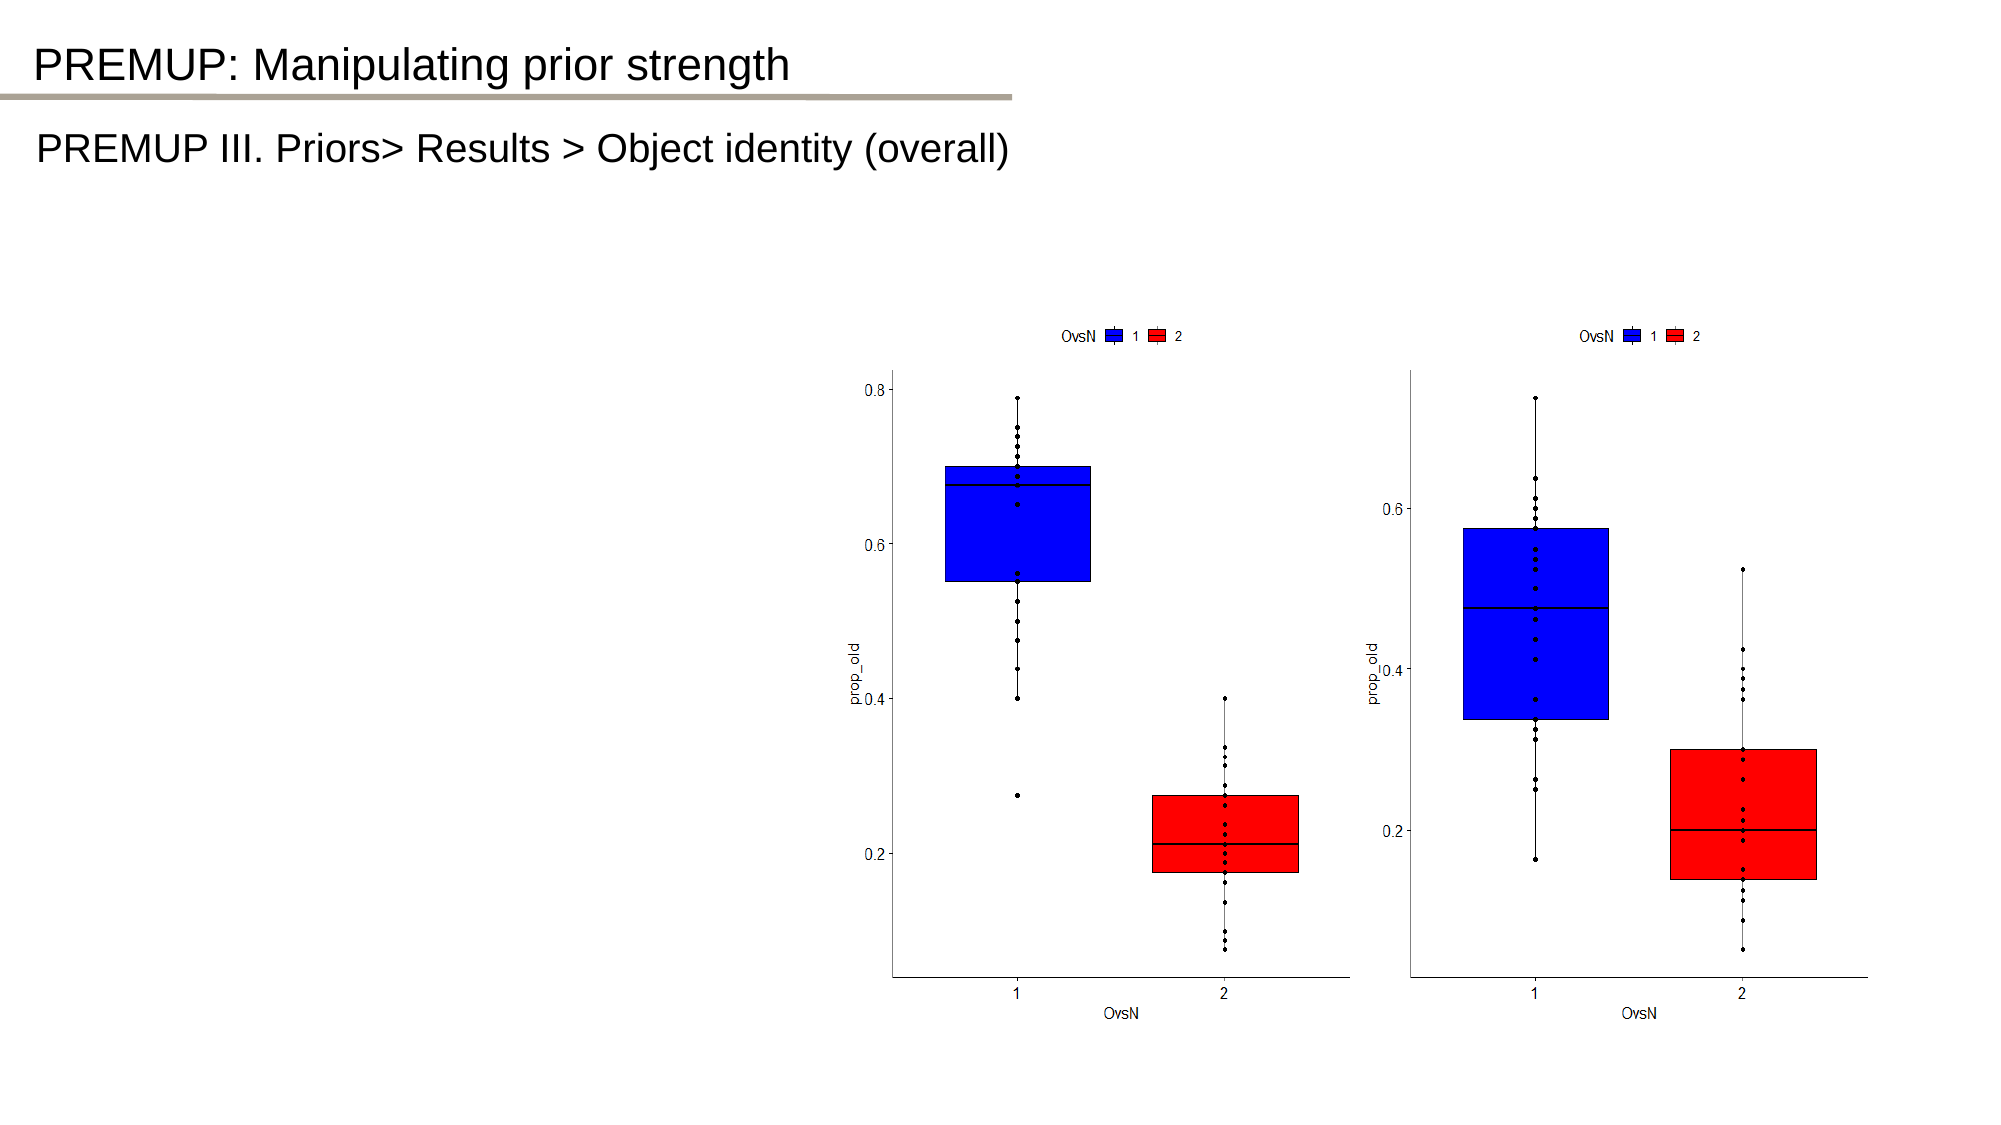

PREMUP: Manipulating prior strength
PREMUP III. Priors> Results > Object identity (overall)